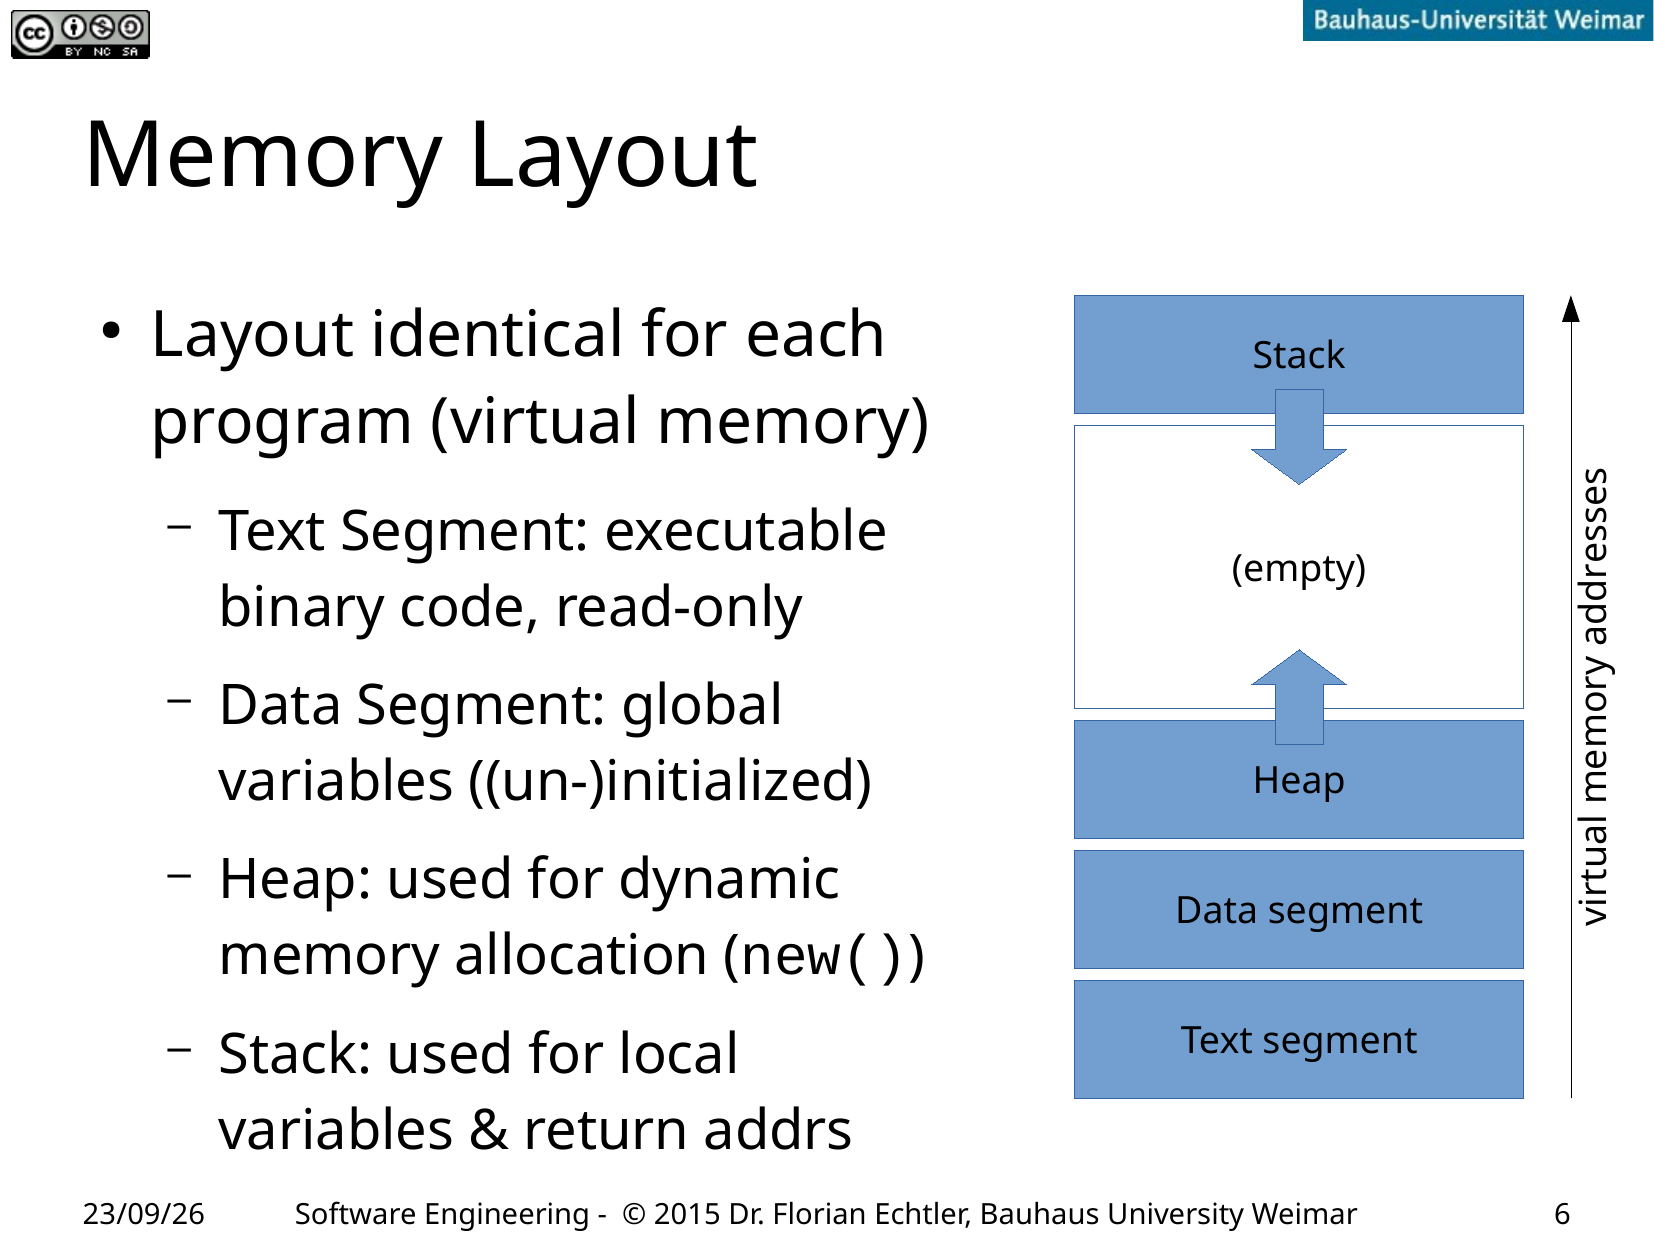

# Memory Layout
Layout identical for each program (virtual memory)
Text Segment: executable binary code, read-only
Data Segment: global variables ((un-)initialized)
Heap: used for dynamic memory allocation (new())
Stack: used for local variables & return addrs
Stack
virtual memory addresses
(empty)
Heap
Data segment
Text segment
Software Engineering - © 2015 Dr. Florian Echtler, Bauhaus University Weimar
6